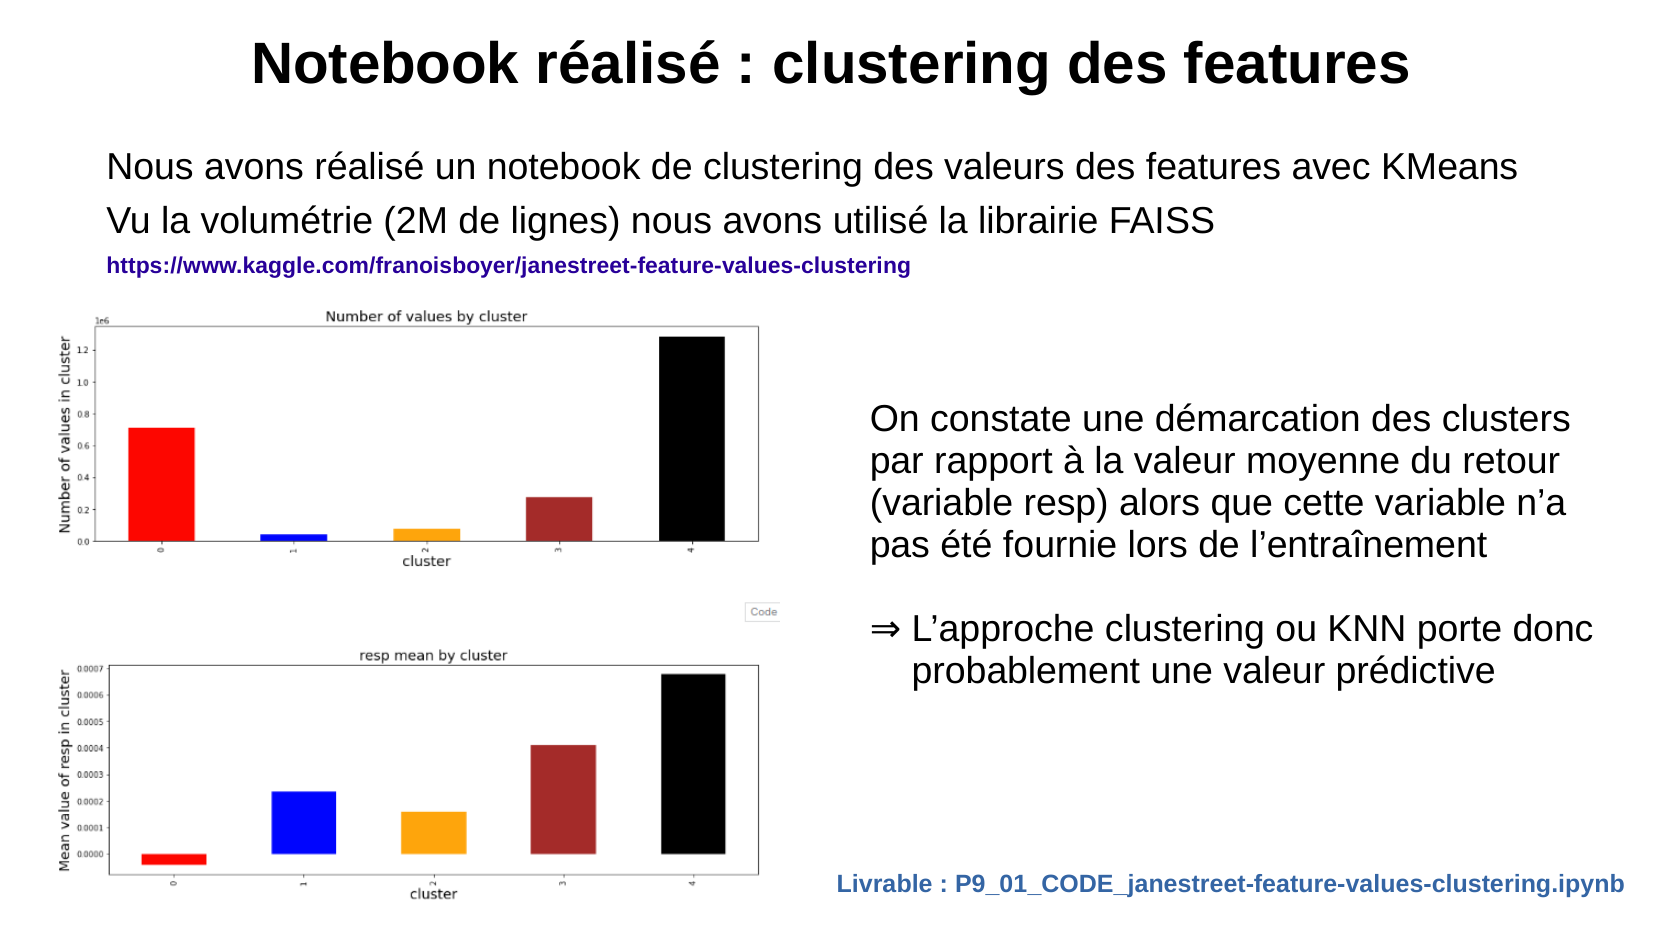

Notebook réalisé : clustering des features
# Nous avons réalisé un notebook de clustering des valeurs des features avec KMeans
Vu la volumétrie (2M de lignes) nous avons utilisé la librairie FAISS
https://www.kaggle.com/franoisboyer/janestreet-feature-values-clustering
On constate une démarcation des clusters
par rapport à la valeur moyenne du retour
(variable resp) alors que cette variable n’a
pas été fournie lors de l’entraînement
⇒ L’approche clustering ou KNN porte donc
 probablement une valeur prédictive
Livrable : P9_01_CODE_janestreet-feature-values-clustering.ipynb